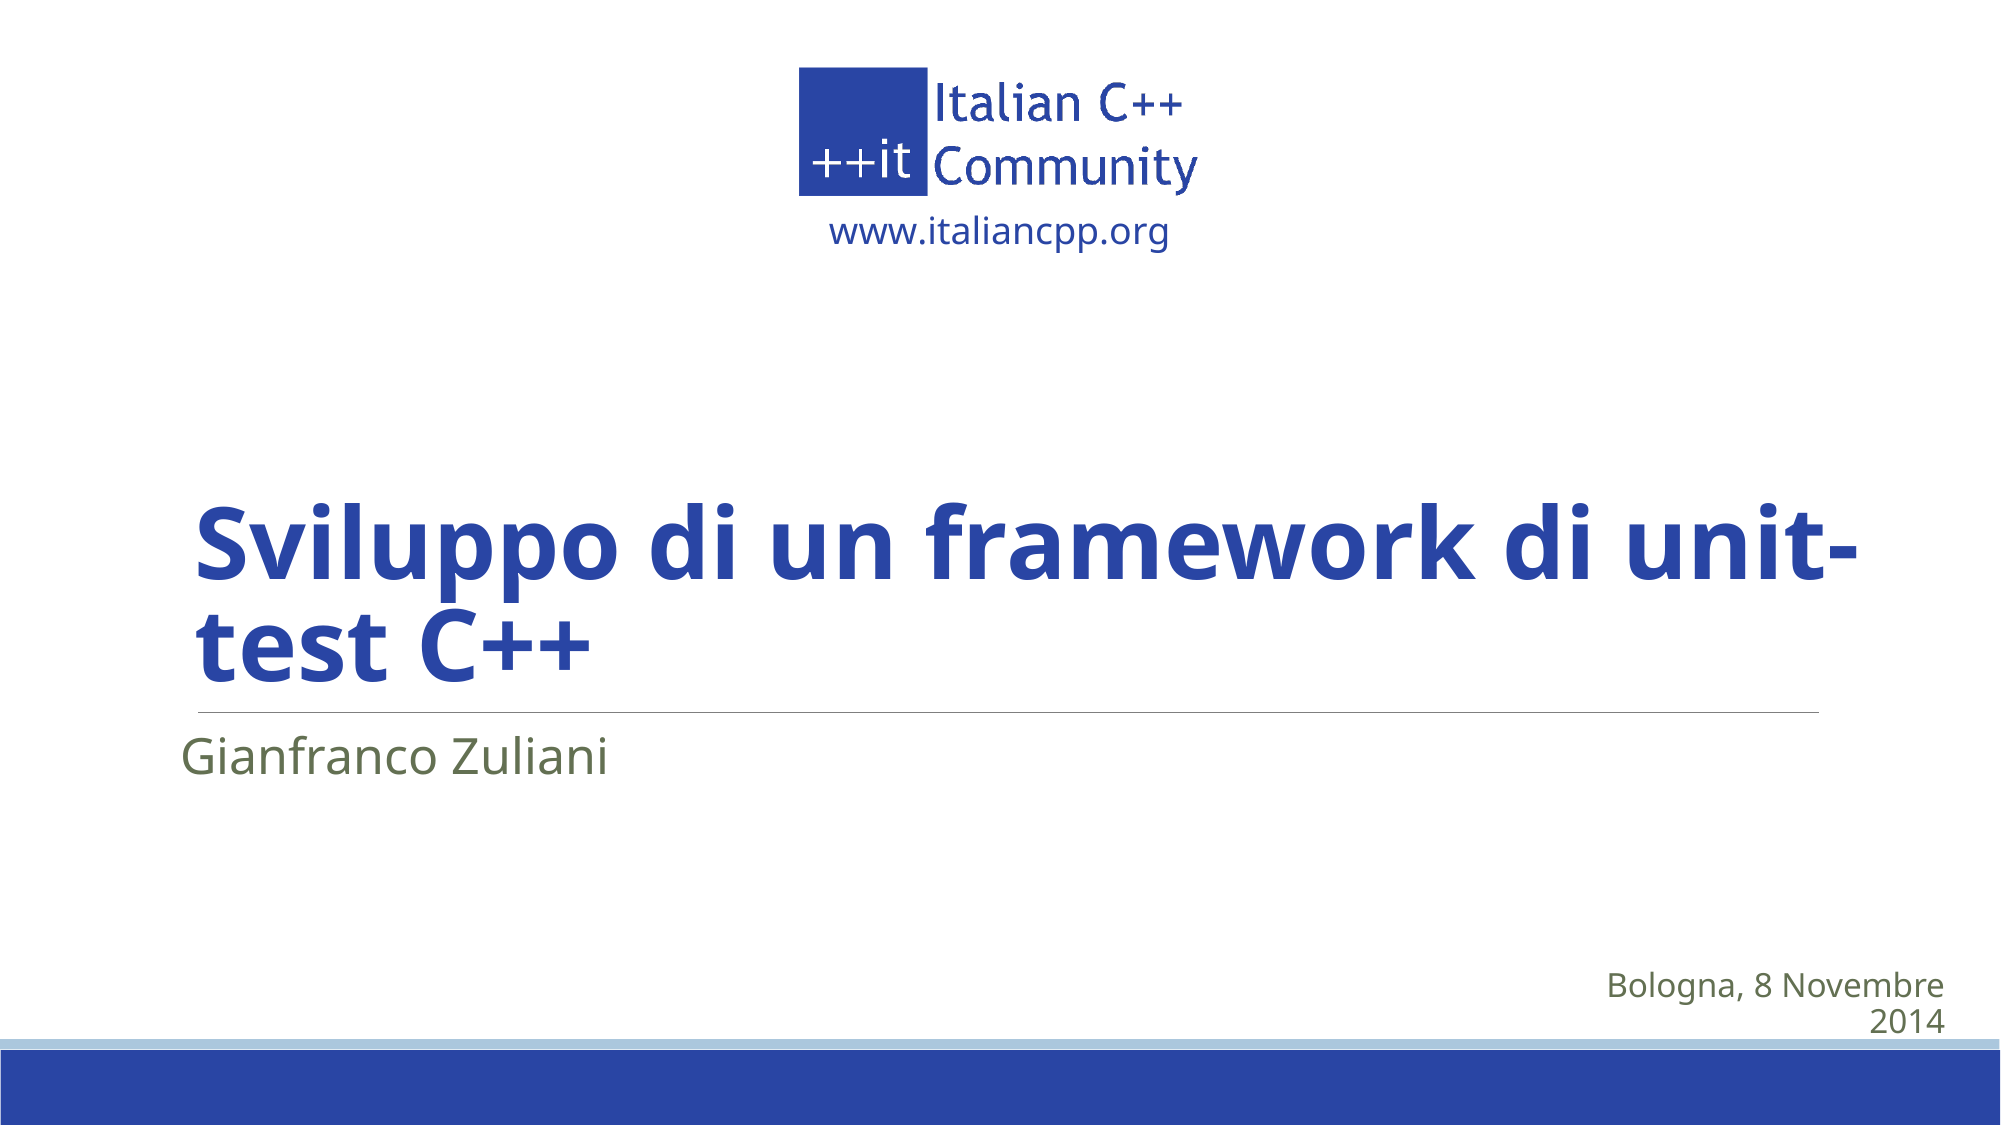

# Sviluppo di un framework di unit-test C++
Gianfranco Zuliani
Bologna, 8 Novembre 2014